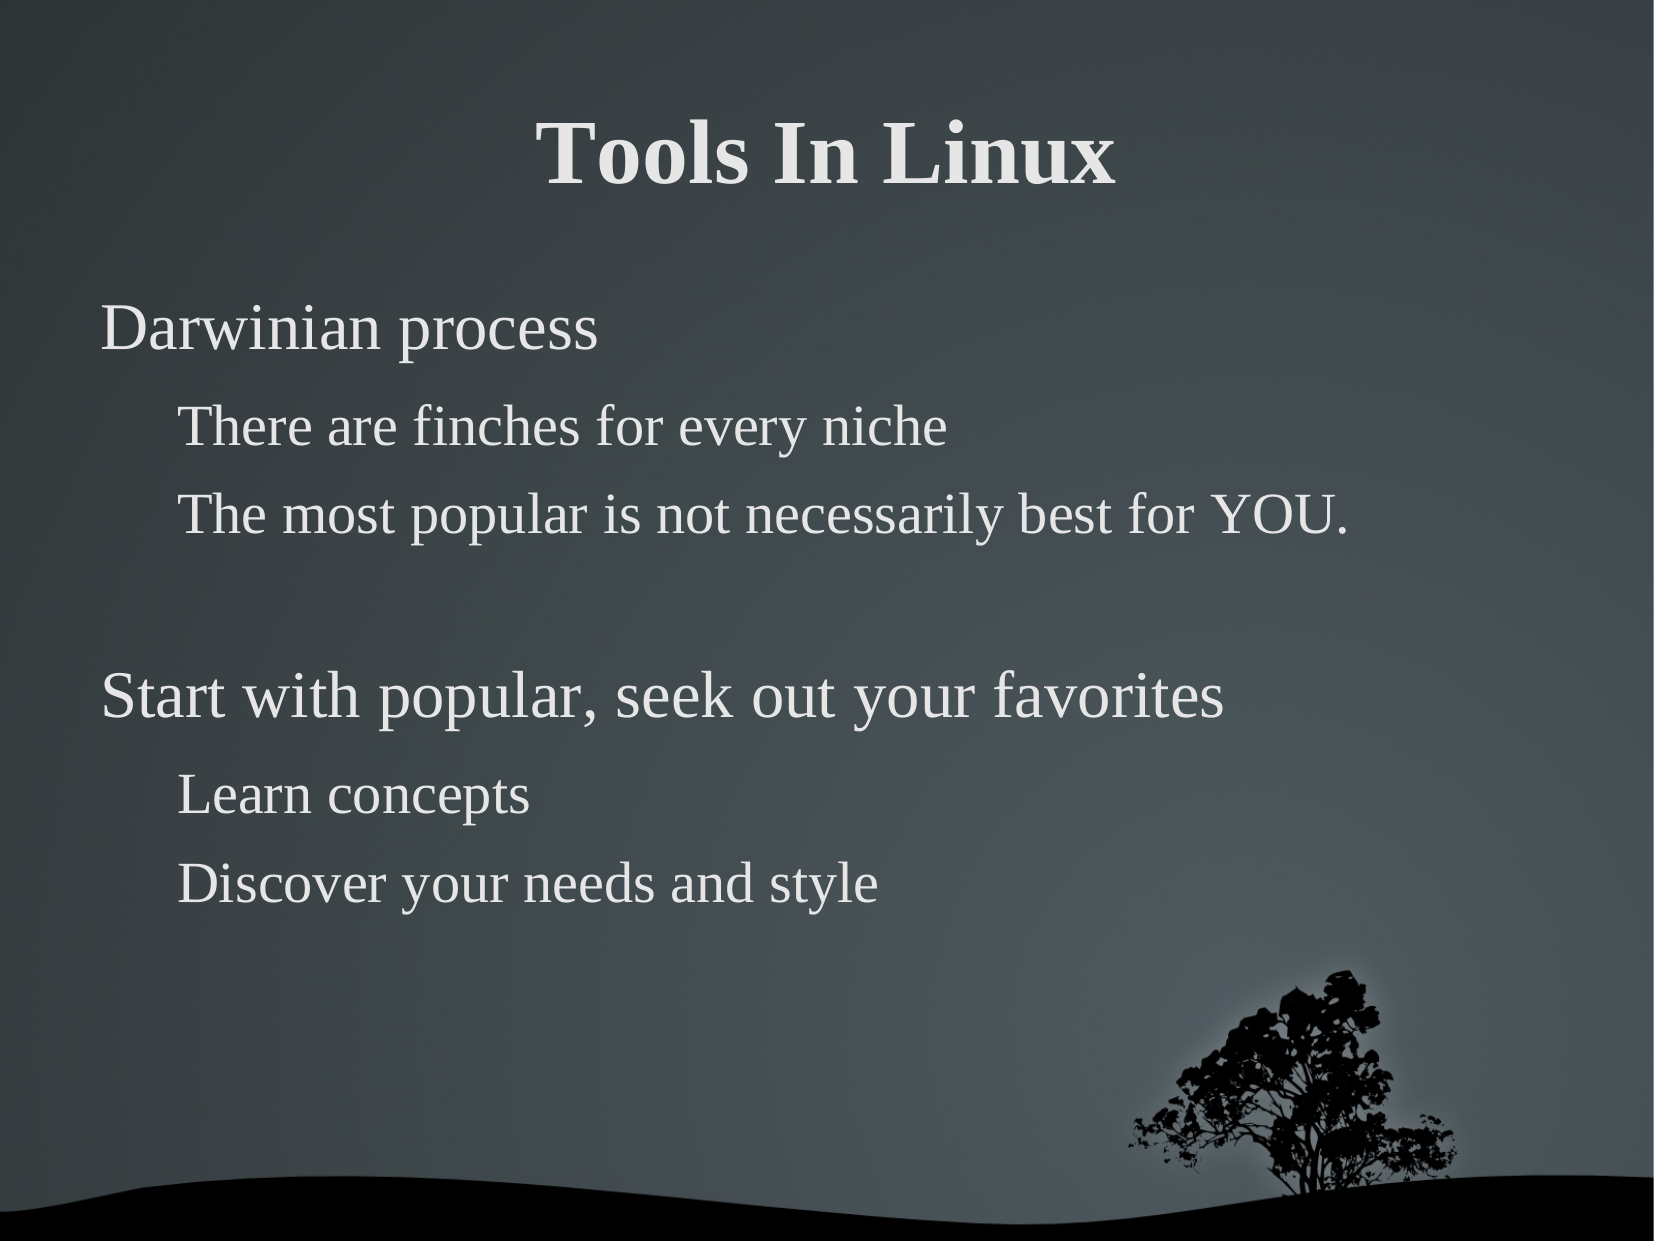

# Tools In Linux
Darwinian process
There are finches for every niche
The most popular is not necessarily best for YOU.
Start with popular, seek out your favorites
Learn concepts
Discover your needs and style